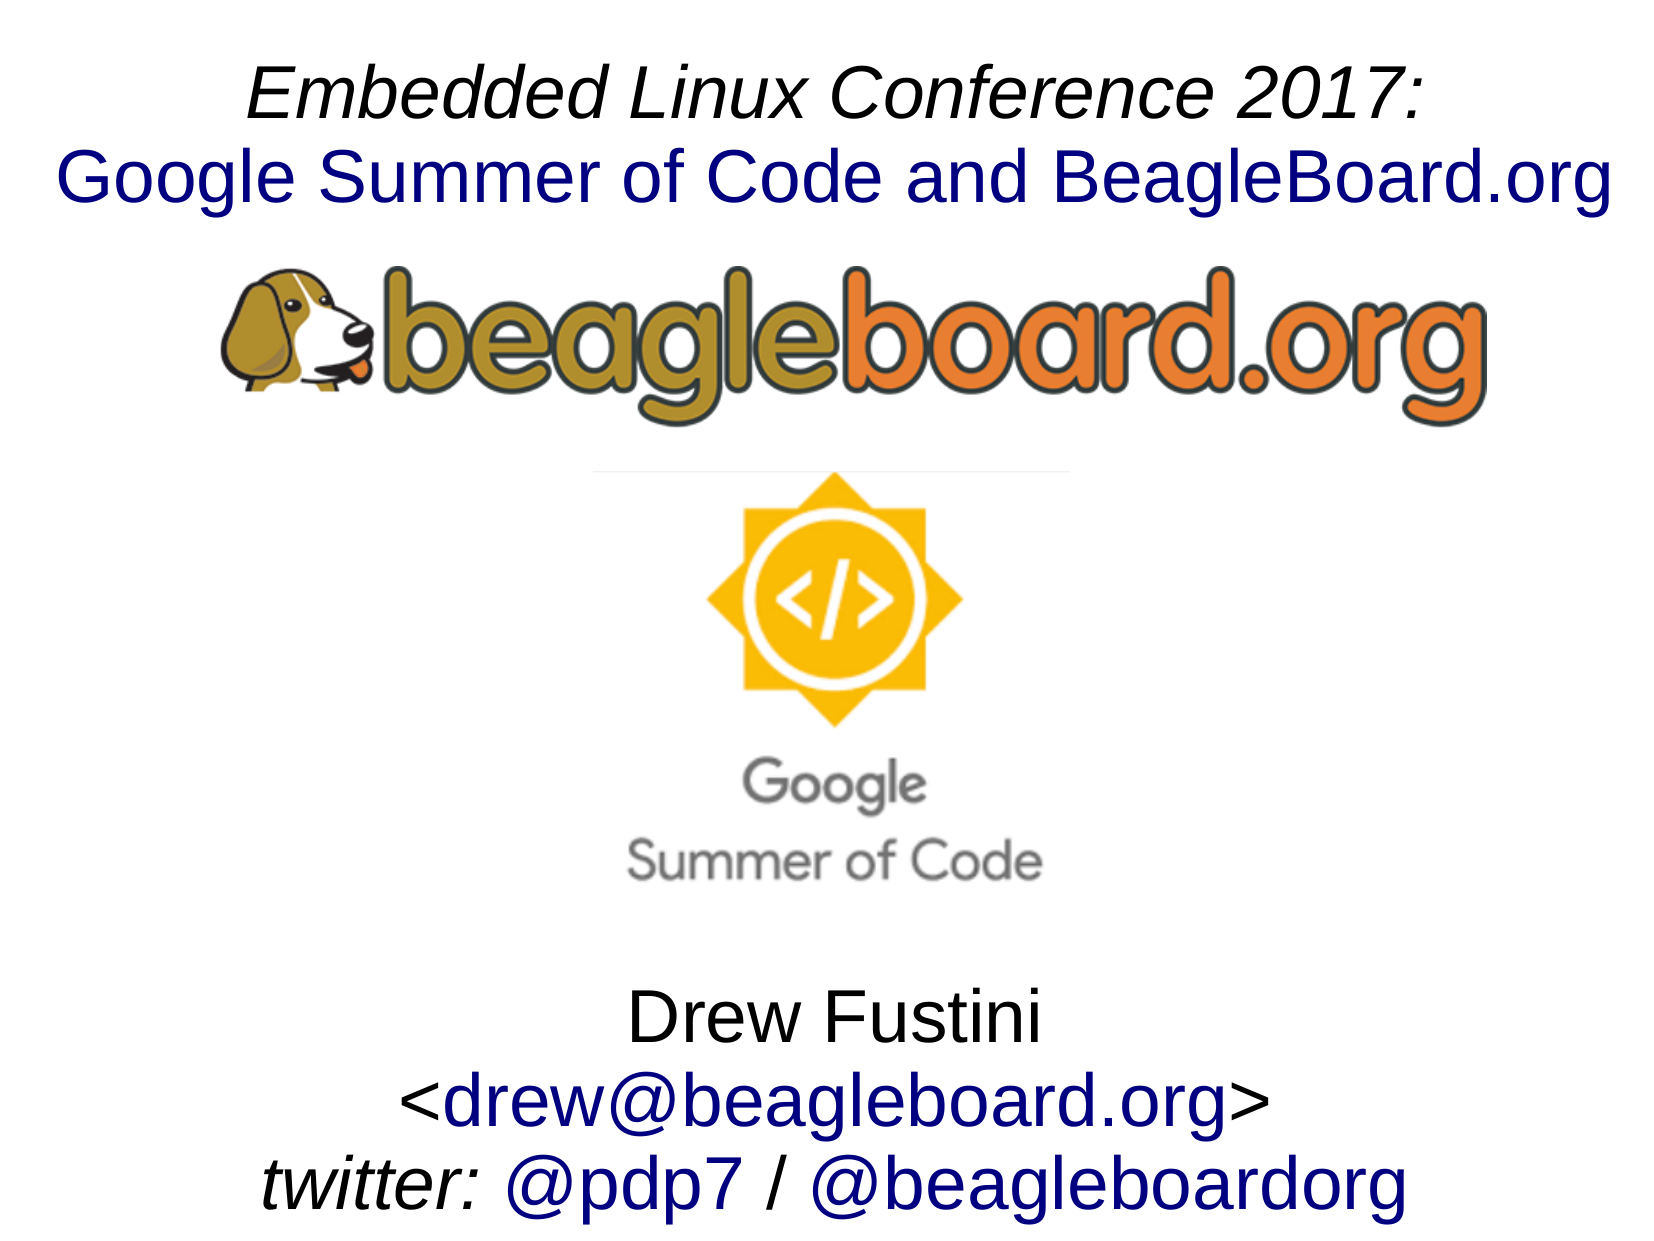

Embedded Linux Conference 2017:
Google Summer of Code and BeagleBoard.org
Drew Fustini
<drew@beagleboard.org>
twitter: @pdp7 / @beagleboardorg